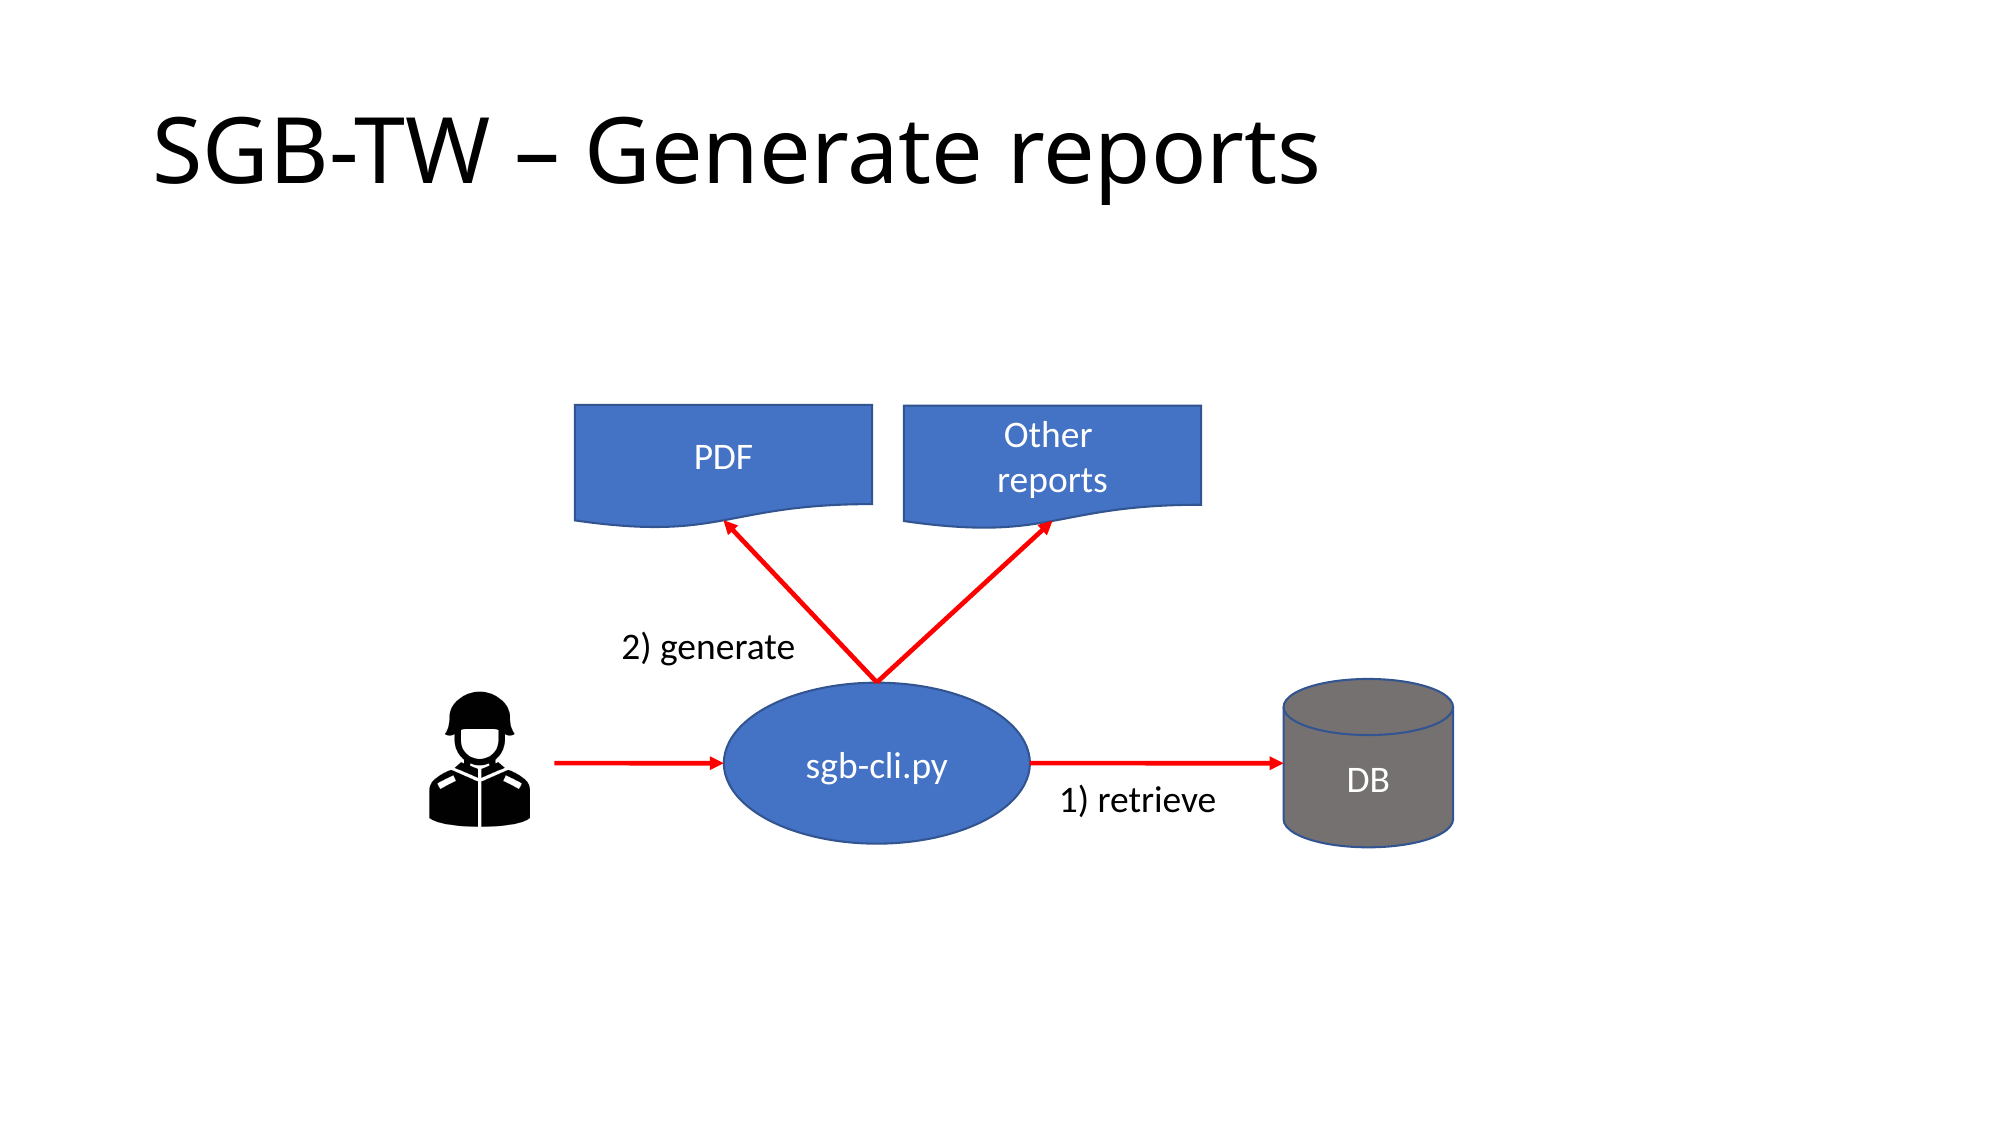

# SGB-TW – Generate reports
PDF
Other
reports
2) generate
DB
sgb-cli.py
1) retrieve